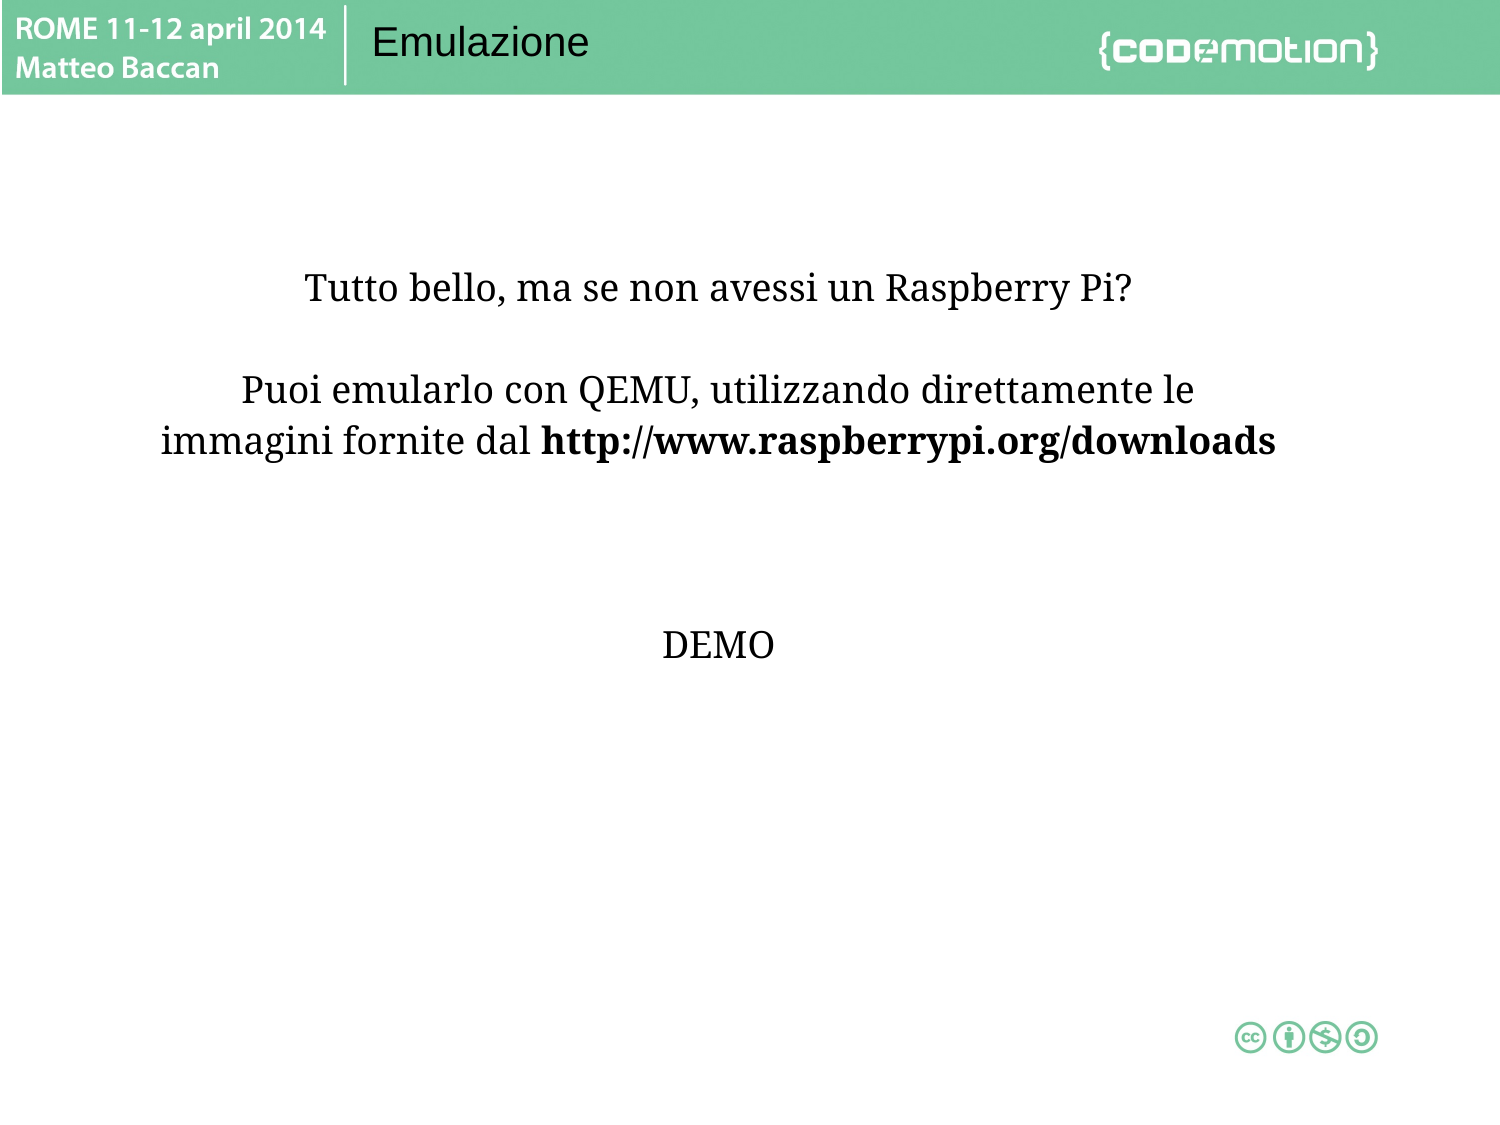

# Emulazione
Tutto bello, ma se non avessi un Raspberry Pi?
Puoi emularlo con QEMU, utilizzando direttamente le immagini fornite dal http://www.raspberrypi.org/downloads
DEMO